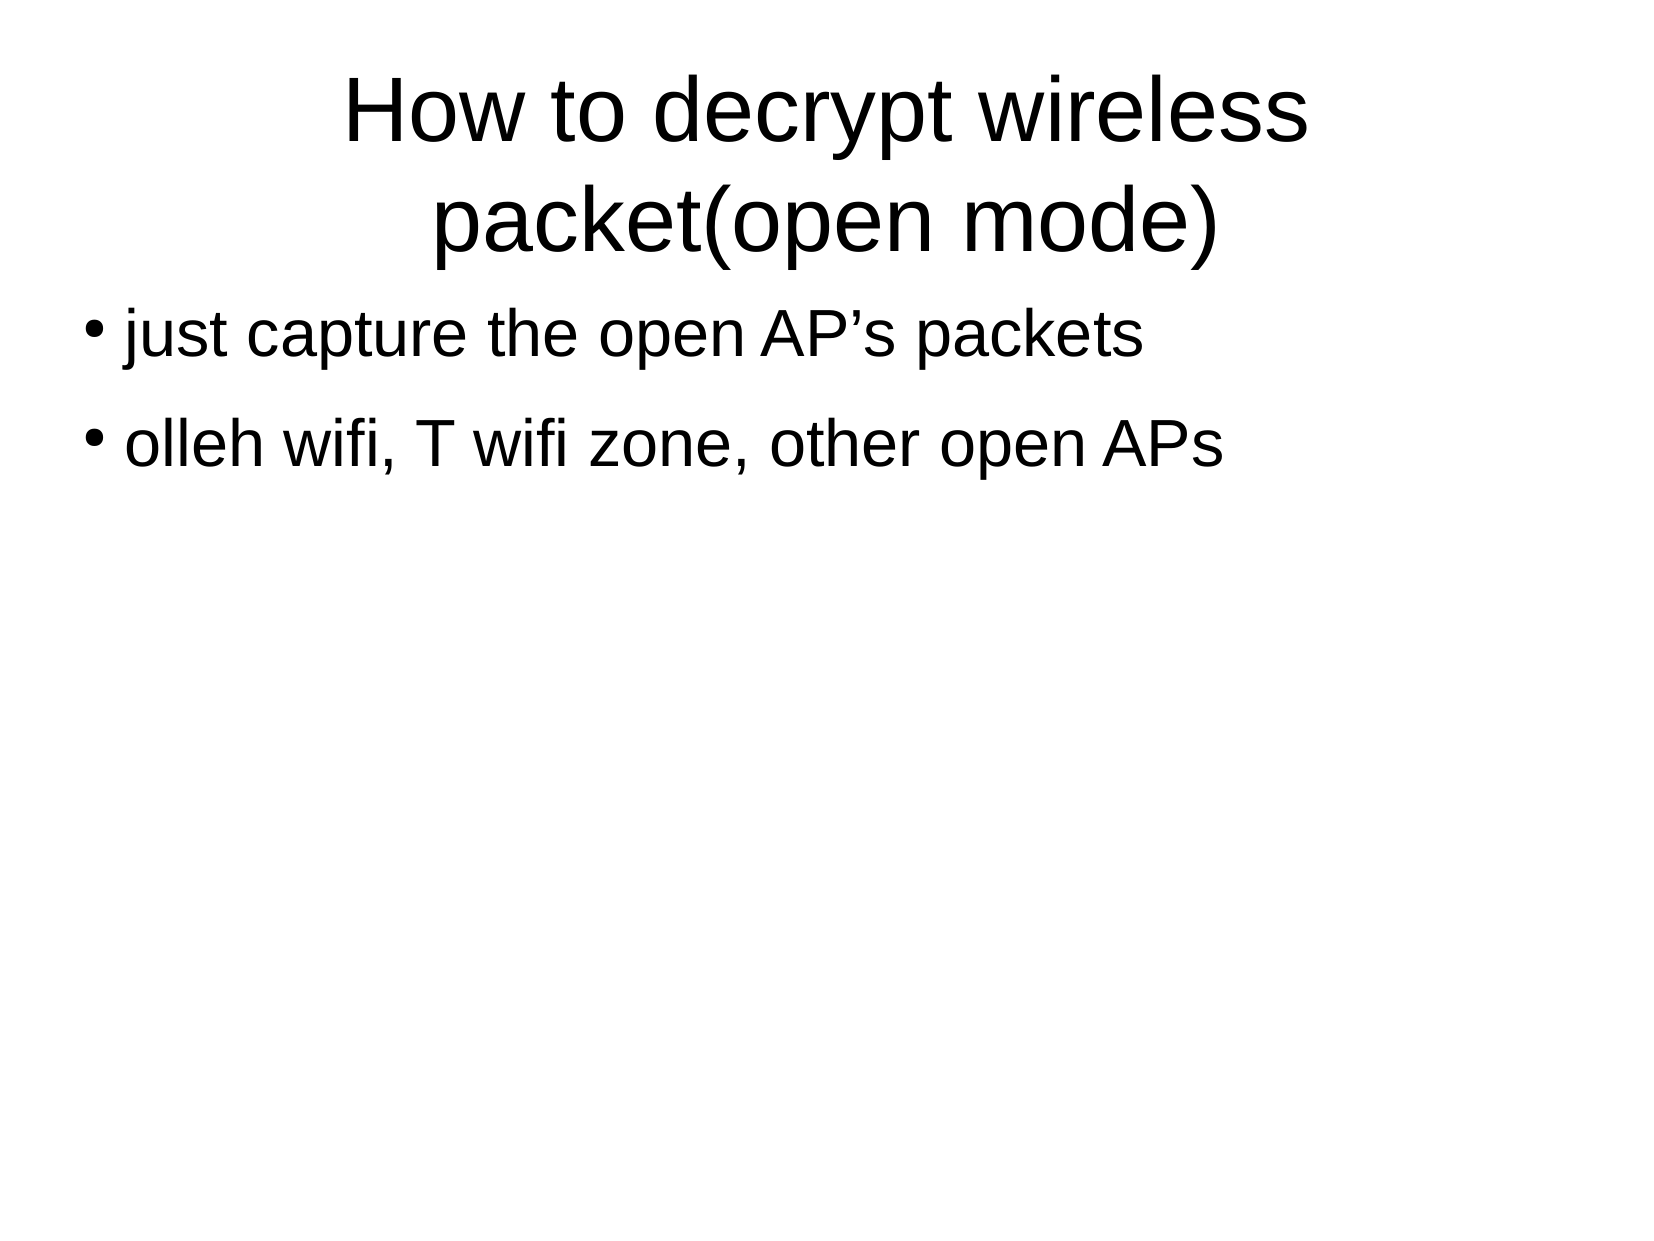

# How to decrypt wireless packet(open mode)
 just capture the open AP’s packets
 olleh wifi, T wifi zone, other open APs